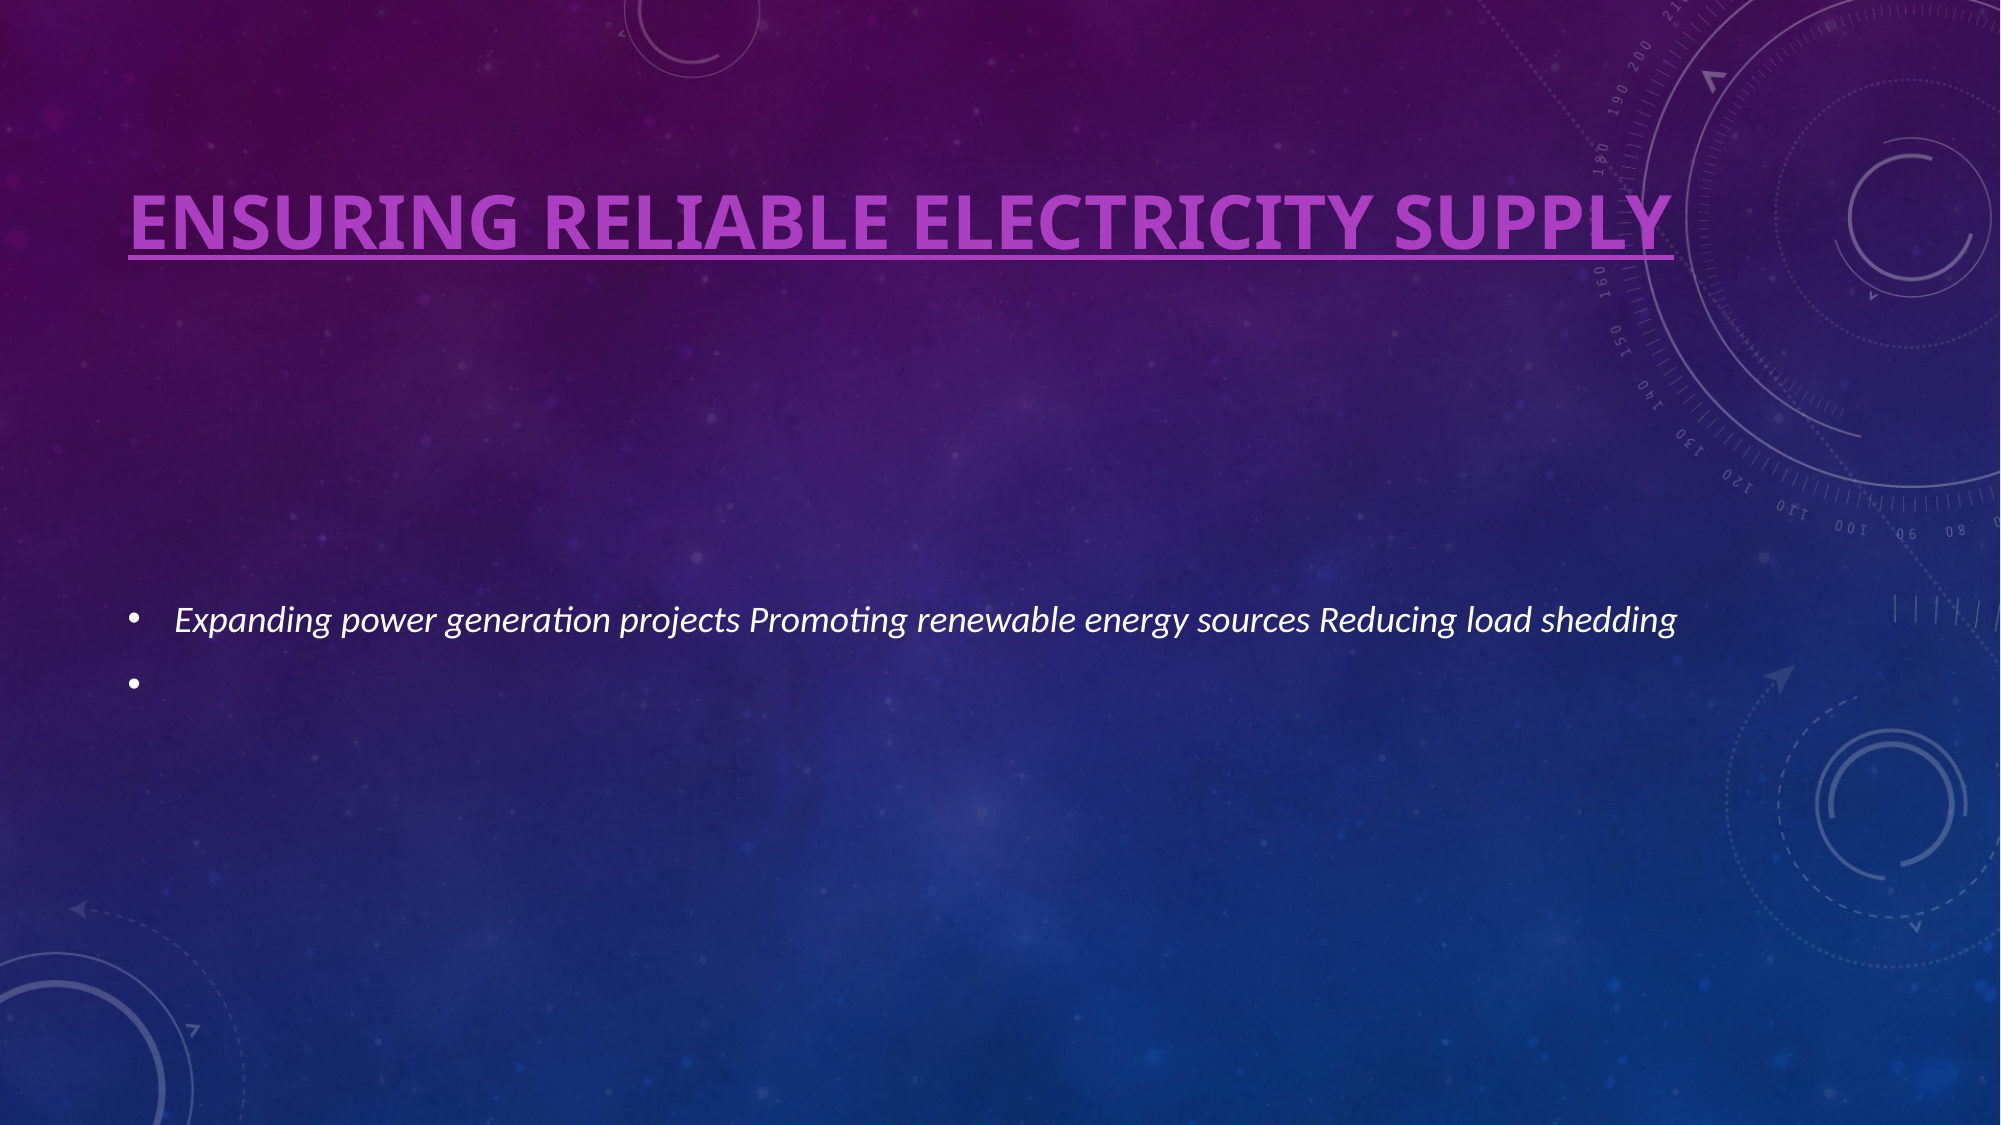

# Ensuring Reliable Electricity Supply
Expanding power generation projects Promoting renewable energy sources Reducing load shedding